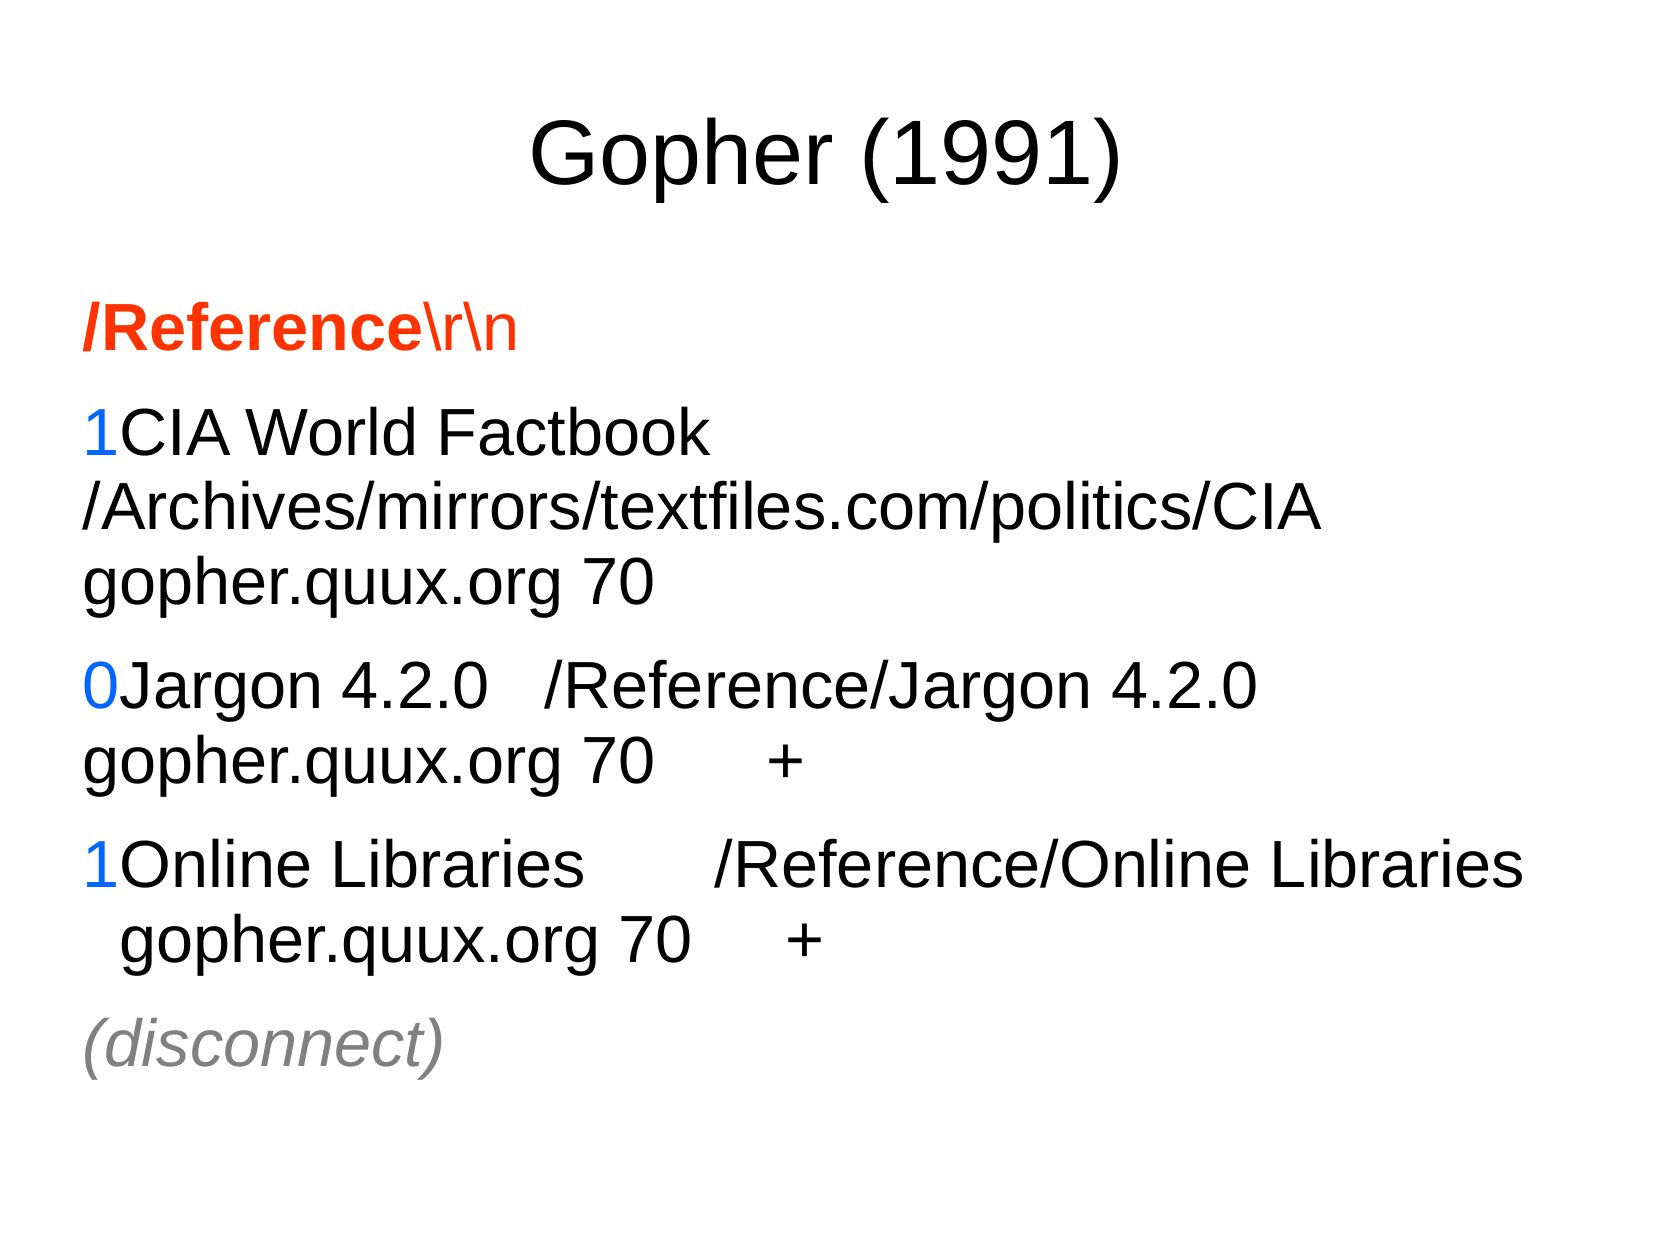

# Gopher (1991)
/Reference\r\n
1CIA World Factbook /Archives/mirrors/textfiles.com/politics/CIA gopher.quux.org 70
0Jargon 4.2.0 /Reference/Jargon 4.2.0 gopher.quux.org 70 +
1Online Libraries /Reference/Online Libraries gopher.quux.org 70 +
(disconnect)